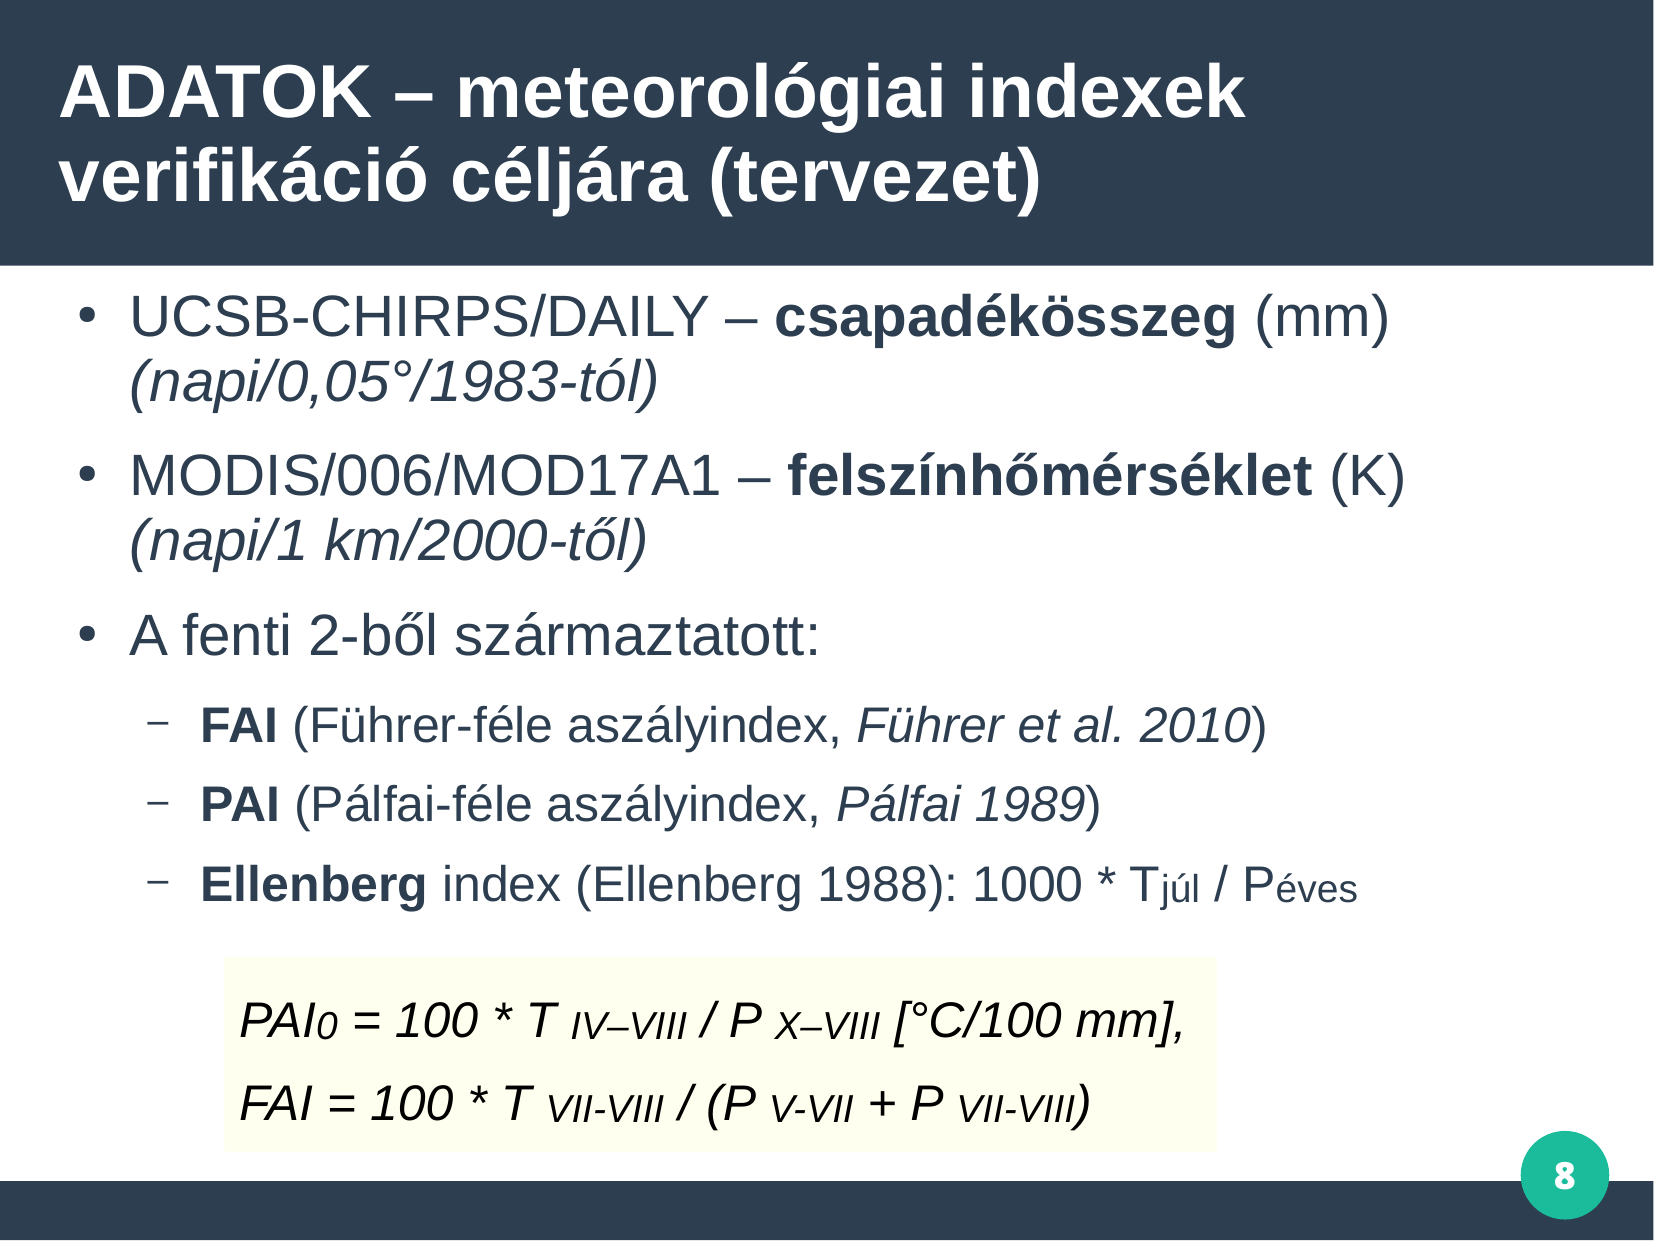

# ADATOK – meteorológiai indexek verifikáció céljára (tervezet)
UCSB-CHIRPS/DAILY – csapadékösszeg (mm) (napi/0,05°/1983-tól)
MODIS/006/MOD17A1 – felszínhőmérséklet (K) (napi/1 km/2000-től)
A fenti 2-ből származtatott:
FAI (Führer-féle aszályindex, Führer et al. 2010)
PAI (Pálfai-féle aszályindex, Pálfai 1989)
Ellenberg index (Ellenberg 1988): 1000 * Tjúl / Péves
PAI0 = 100 * T IV–VIII / P X–VIII [°C/100 mm],
FAI = 100 * T VII-VIII / (P V-VII + P VII-VIII)
8